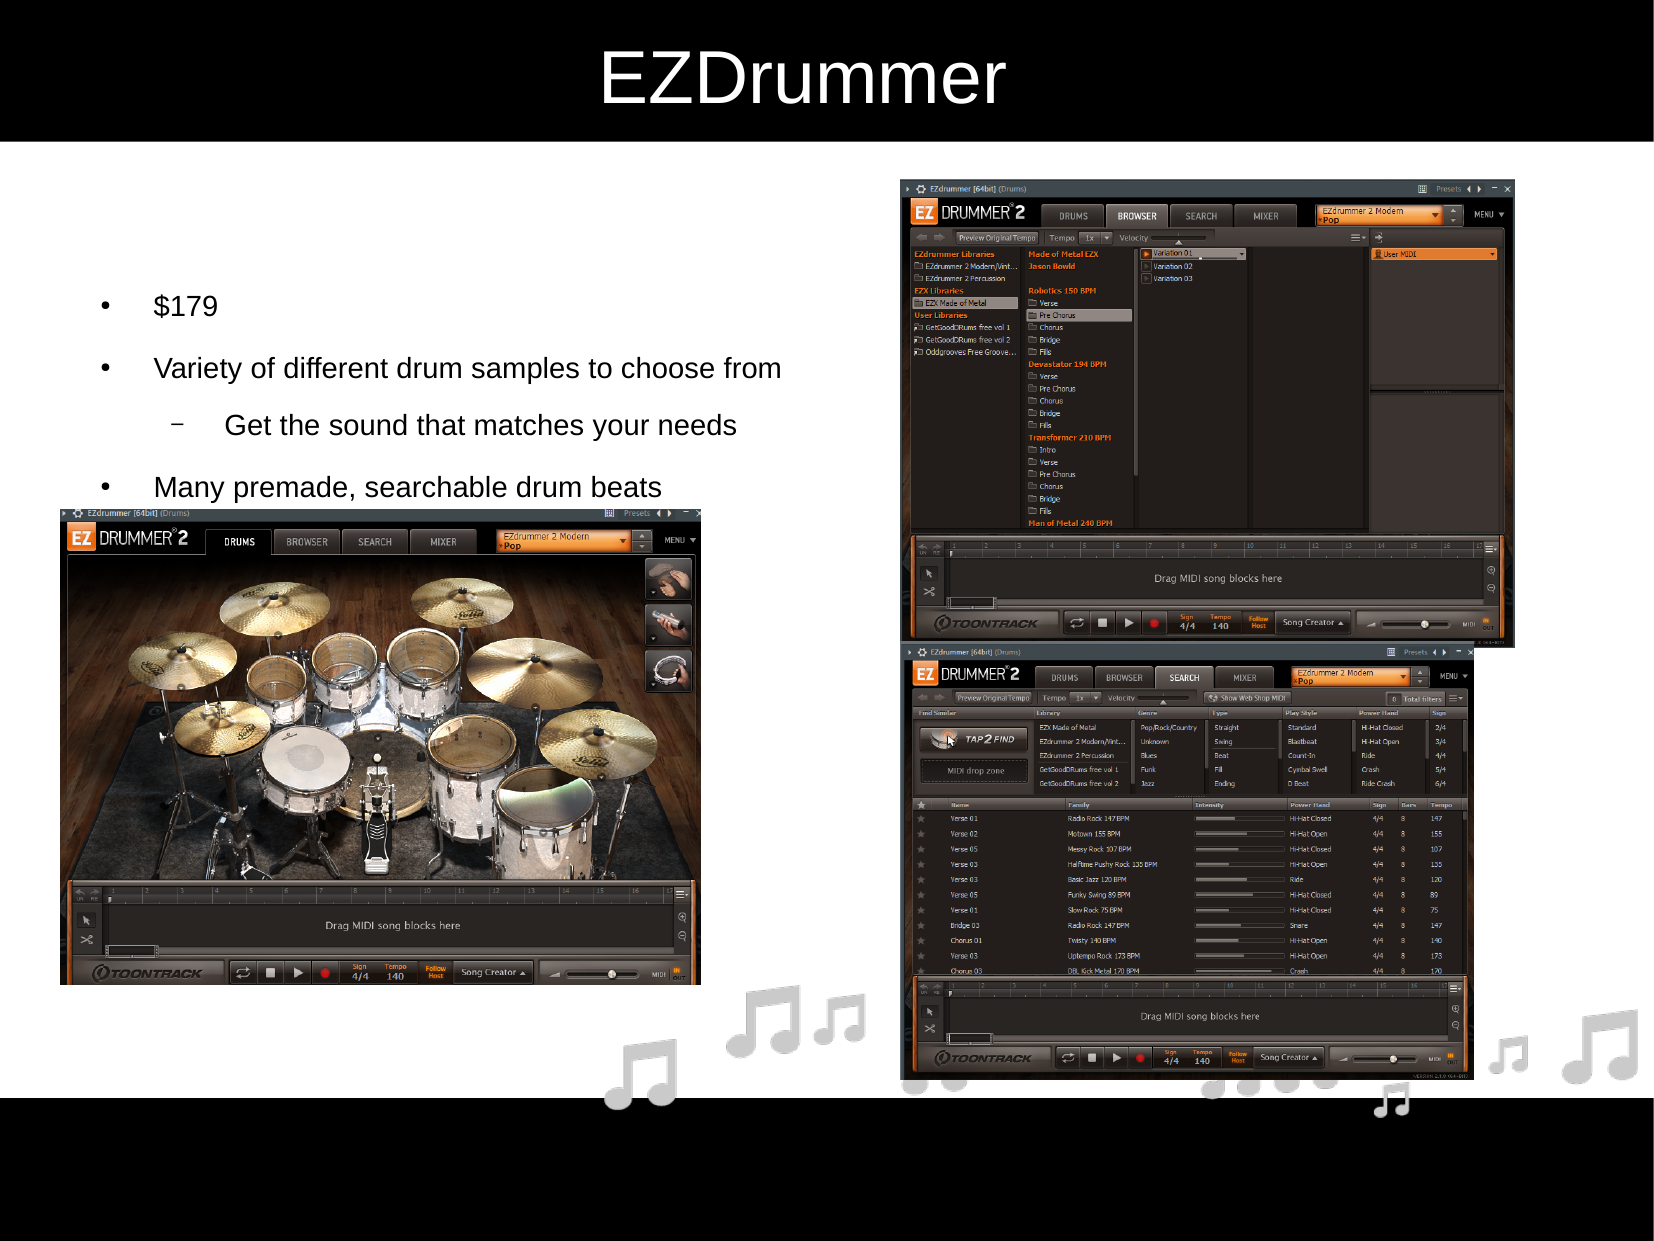

# EZDrummer
$179
Variety of different drum samples to choose from
Get the sound that matches your needs
Many premade, searchable drum beats